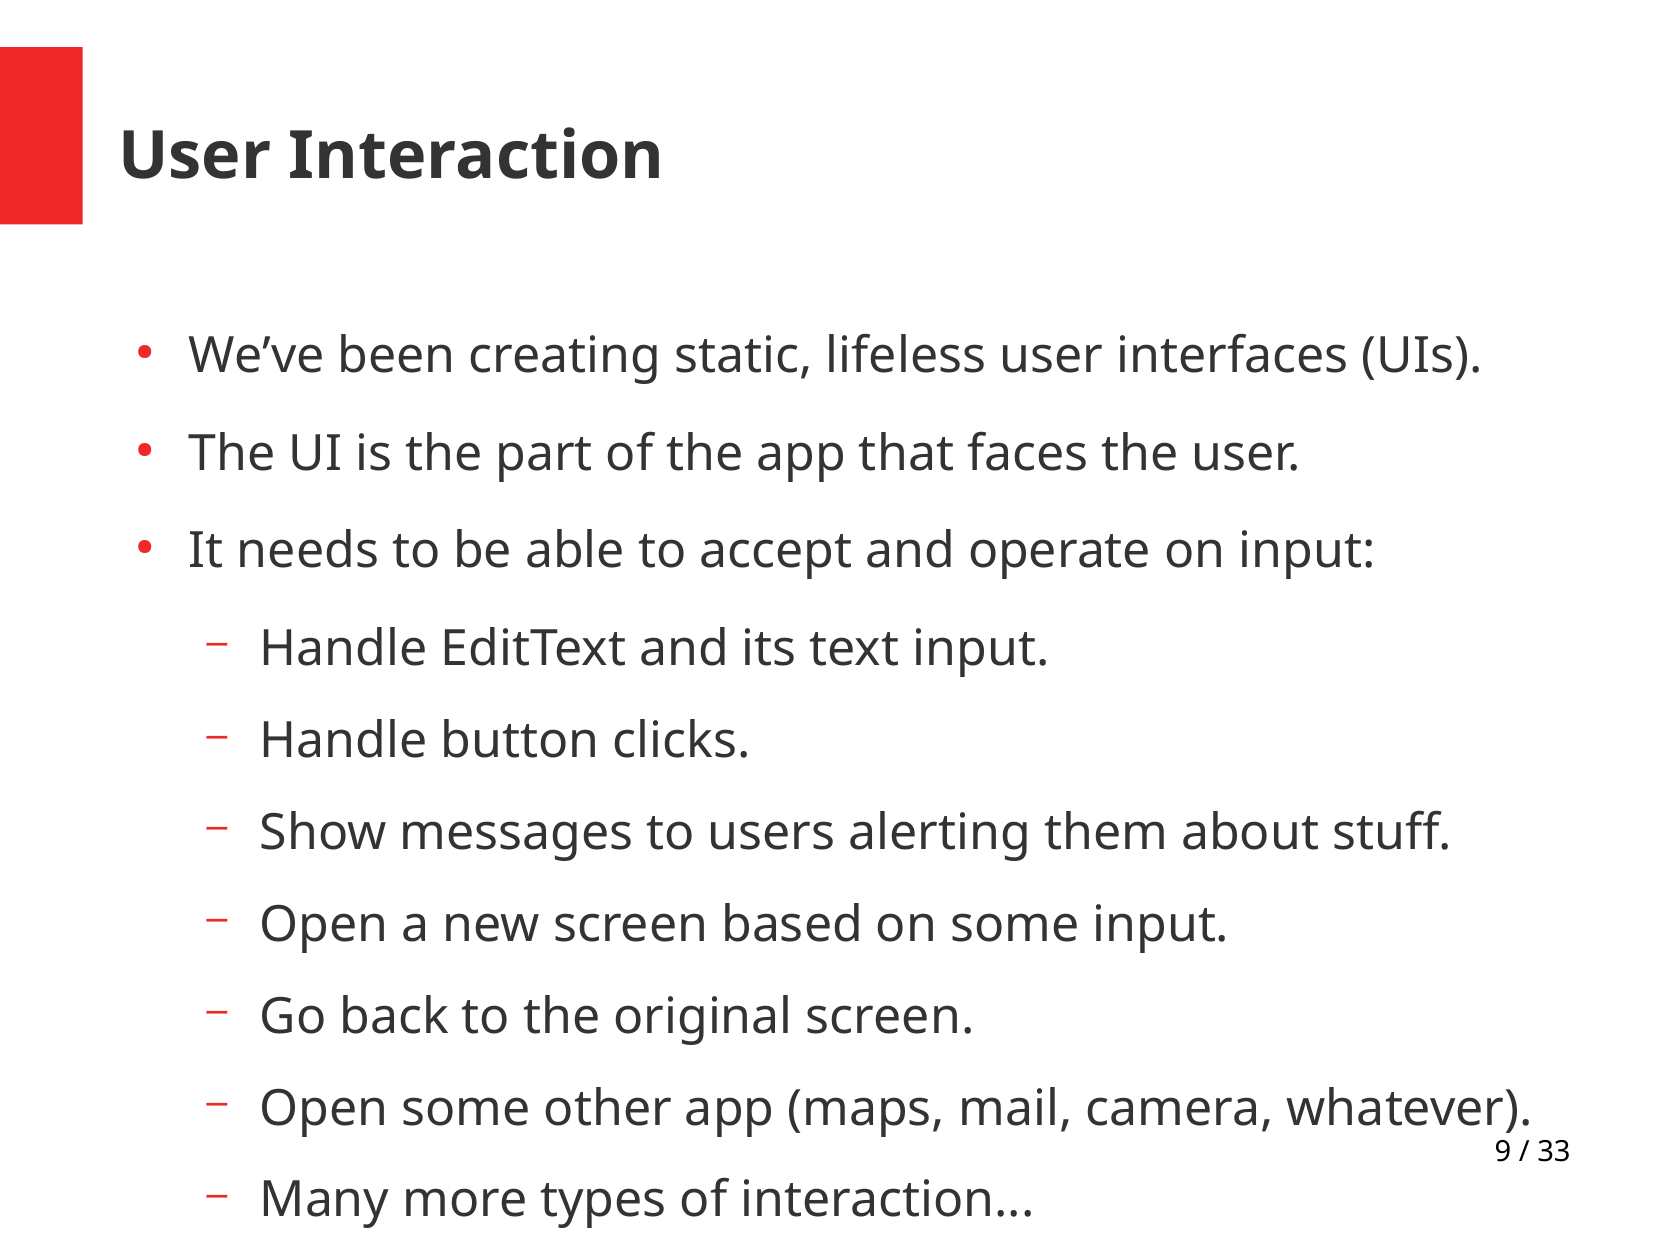

# User Interaction
We’ve been creating static, lifeless user interfaces (UIs).
The UI is the part of the app that faces the user.
It needs to be able to accept and operate on input:
Handle EditText and its text input.
Handle button clicks.
Show messages to users alerting them about stuff.
Open a new screen based on some input.
Go back to the original screen.
Open some other app (maps, mail, camera, whatever).
Many more types of interaction...
9